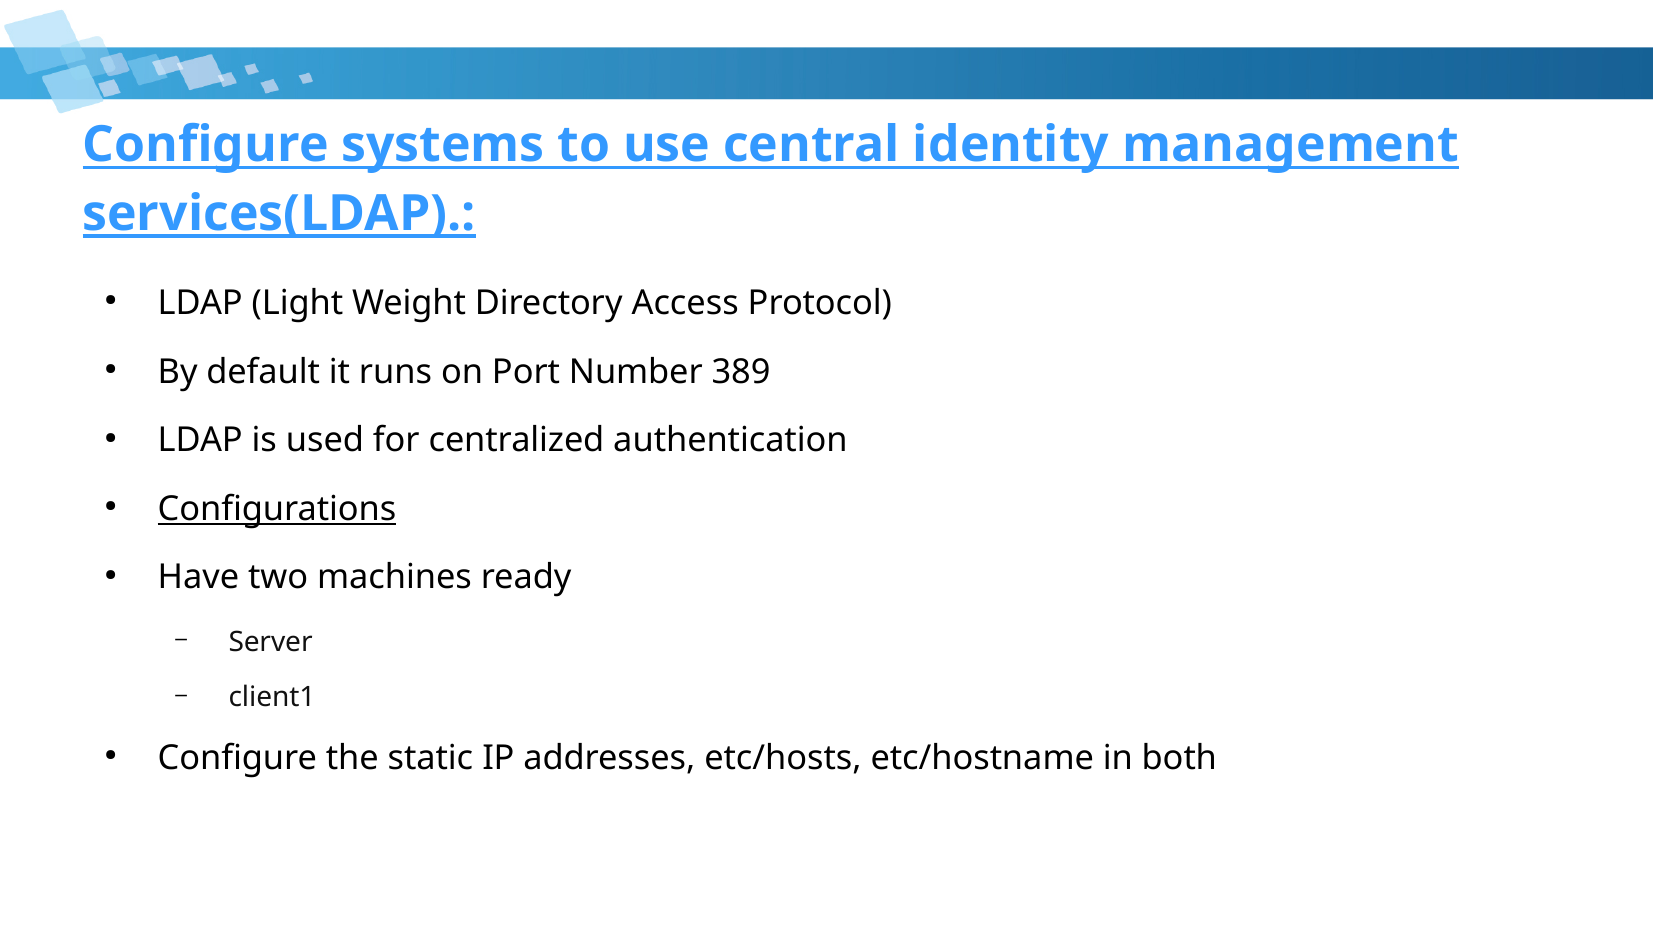

# Configure systems to use central identity management services(LDAP).:
LDAP (Light Weight Directory Access Protocol)
By default it runs on Port Number 389
LDAP is used for centralized authentication
Configurations
Have two machines ready
Server
client1
Configure the static IP addresses, etc/hosts, etc/hostname in both